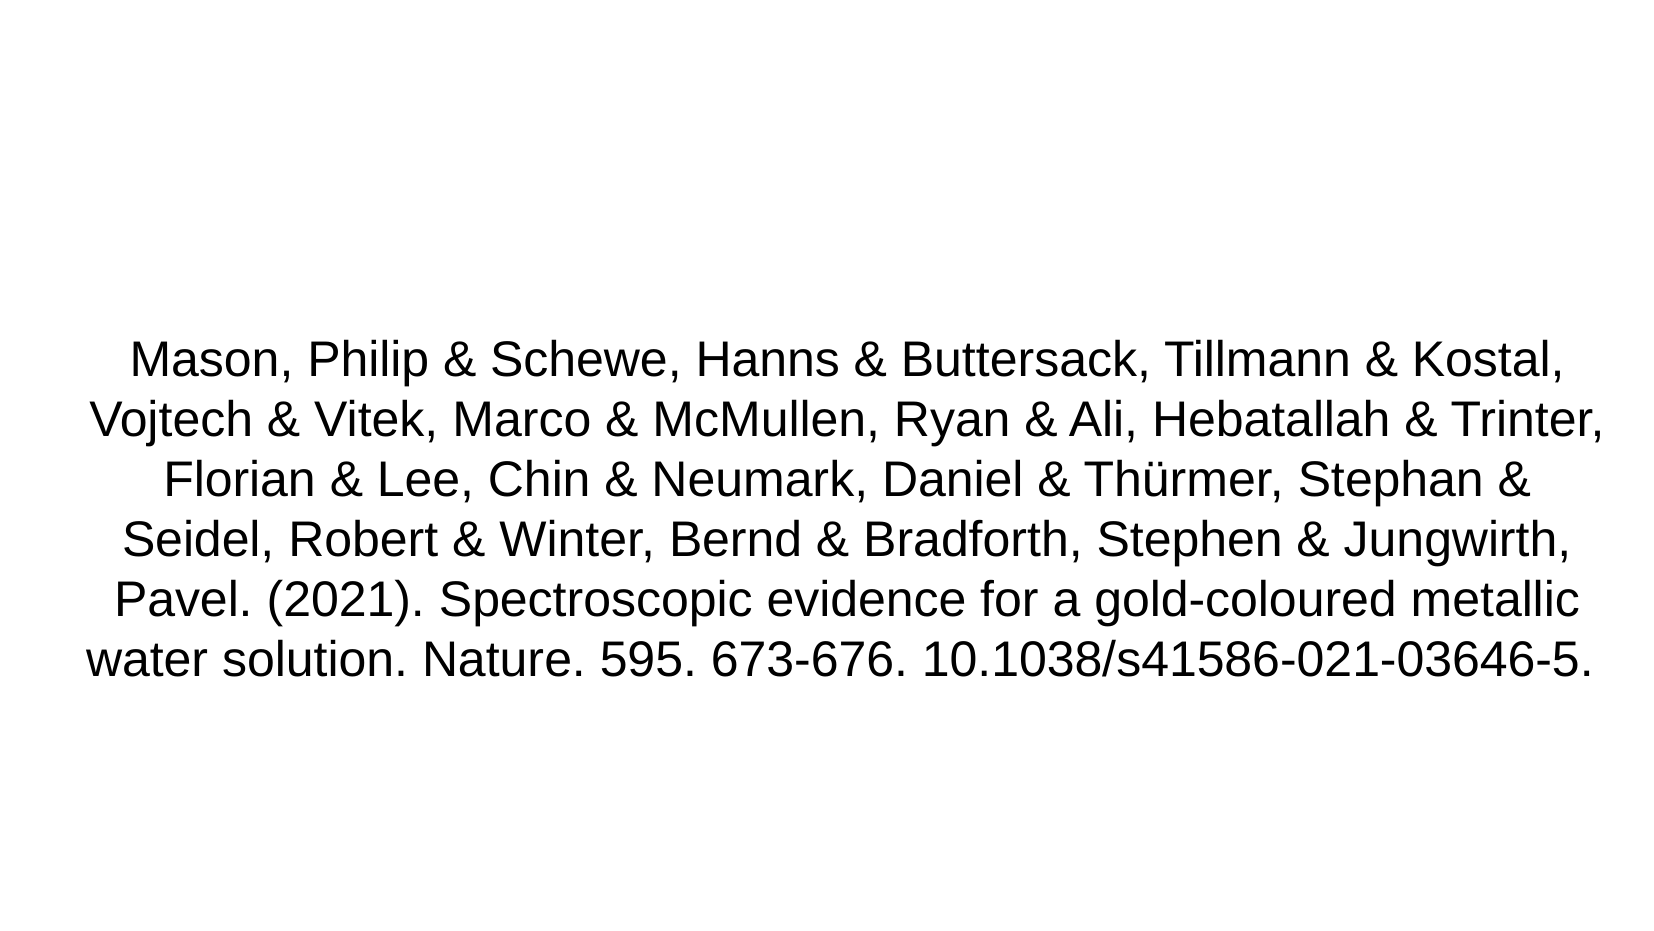

# Mason, Philip & Schewe, Hanns & Buttersack, Tillmann & Kostal, Vojtech & Vitek, Marco & McMullen, Ryan & Ali, Hebatallah & Trinter, Florian & Lee, Chin & Neumark, Daniel & Thürmer, Stephan & Seidel, Robert & Winter, Bernd & Bradforth, Stephen & Jungwirth, Pavel. (2021). Spectroscopic evidence for a gold-coloured metallic water solution. Nature. 595. 673-676. 10.1038/s41586-021-03646-5.